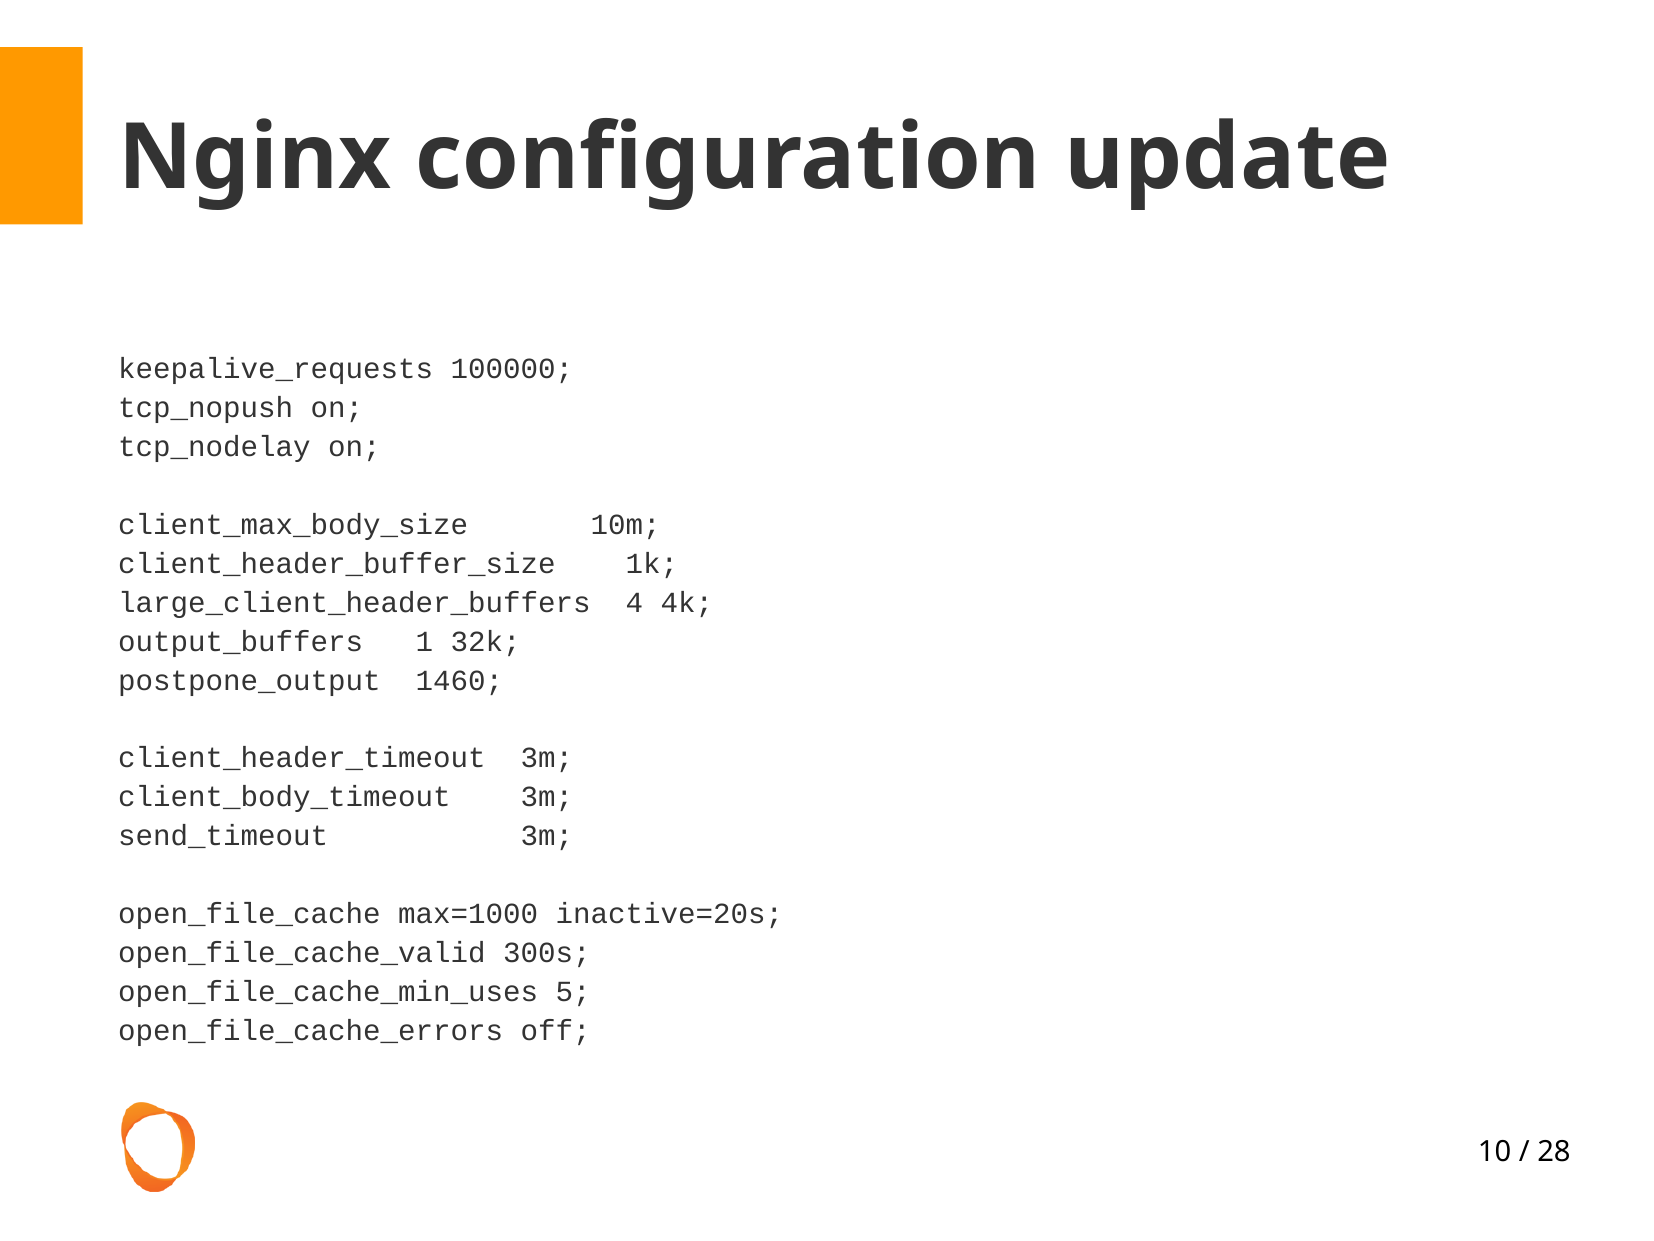

# Nginx configuration update
keepalive_requests 100000;
tcp_nopush on;
tcp_nodelay on;
client_max_body_size 10m;
client_header_buffer_size 1k;
large_client_header_buffers 4 4k;
output_buffers 1 32k;
postpone_output 1460;
client_header_timeout 3m;
client_body_timeout 3m;
send_timeout 3m;
open_file_cache max=1000 inactive=20s;
open_file_cache_valid 300s;
open_file_cache_min_uses 5;
open_file_cache_errors off;
10